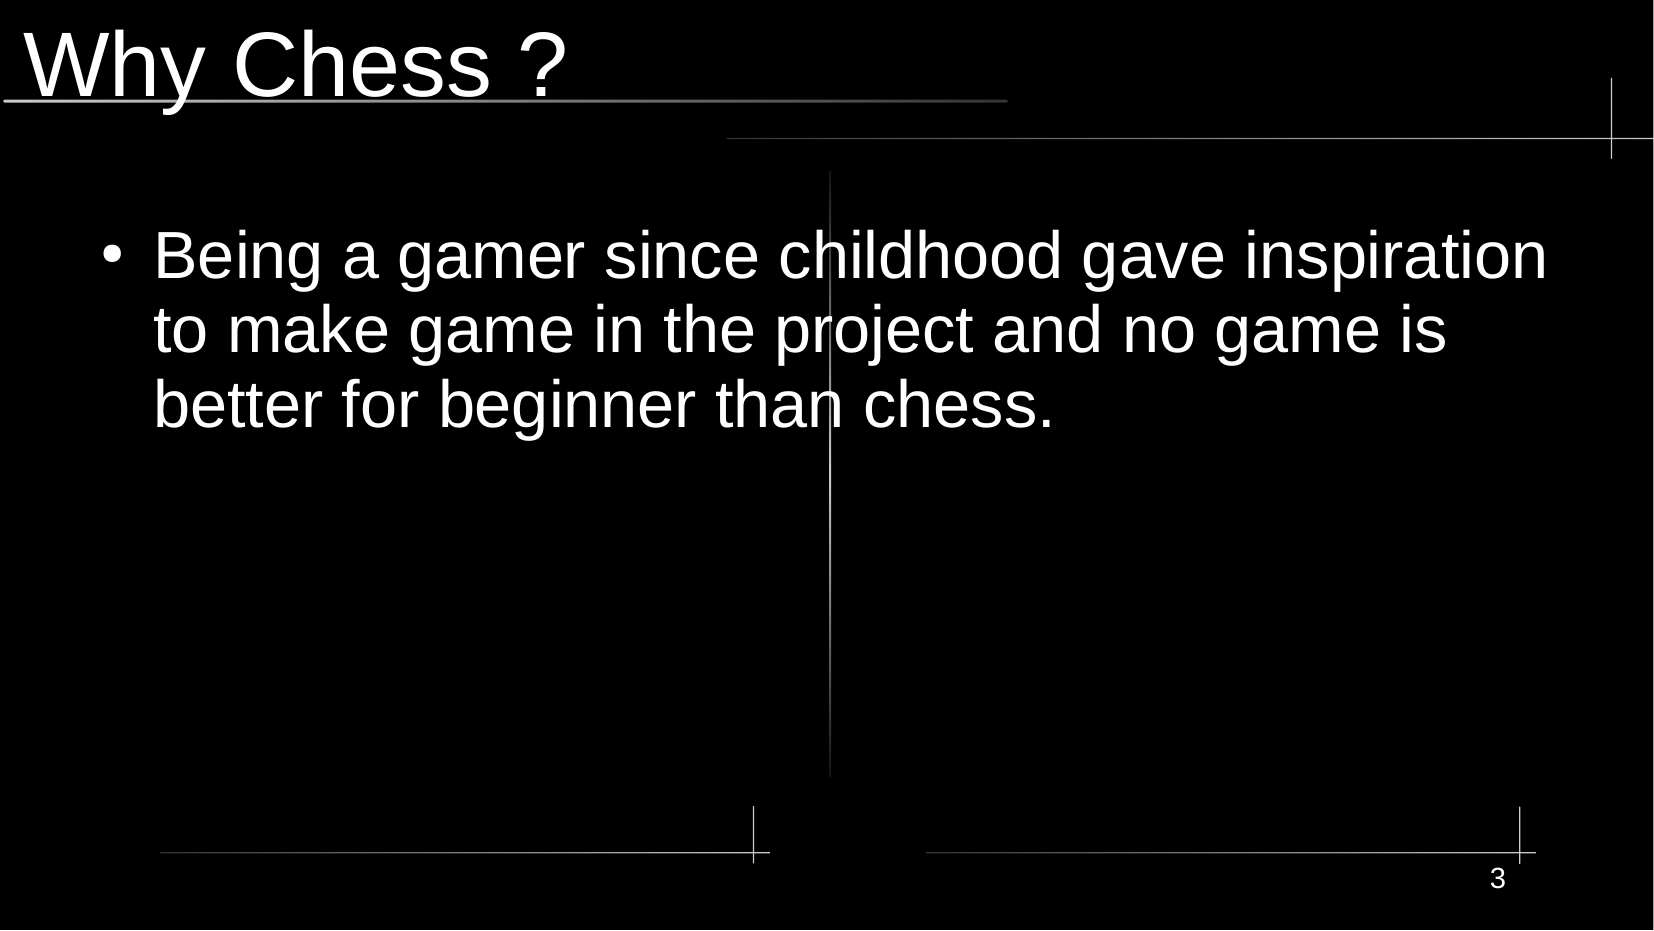

# Why Chess ?
Being a gamer since childhood gave inspiration to make game in the project and no game is better for beginner than chess.
3